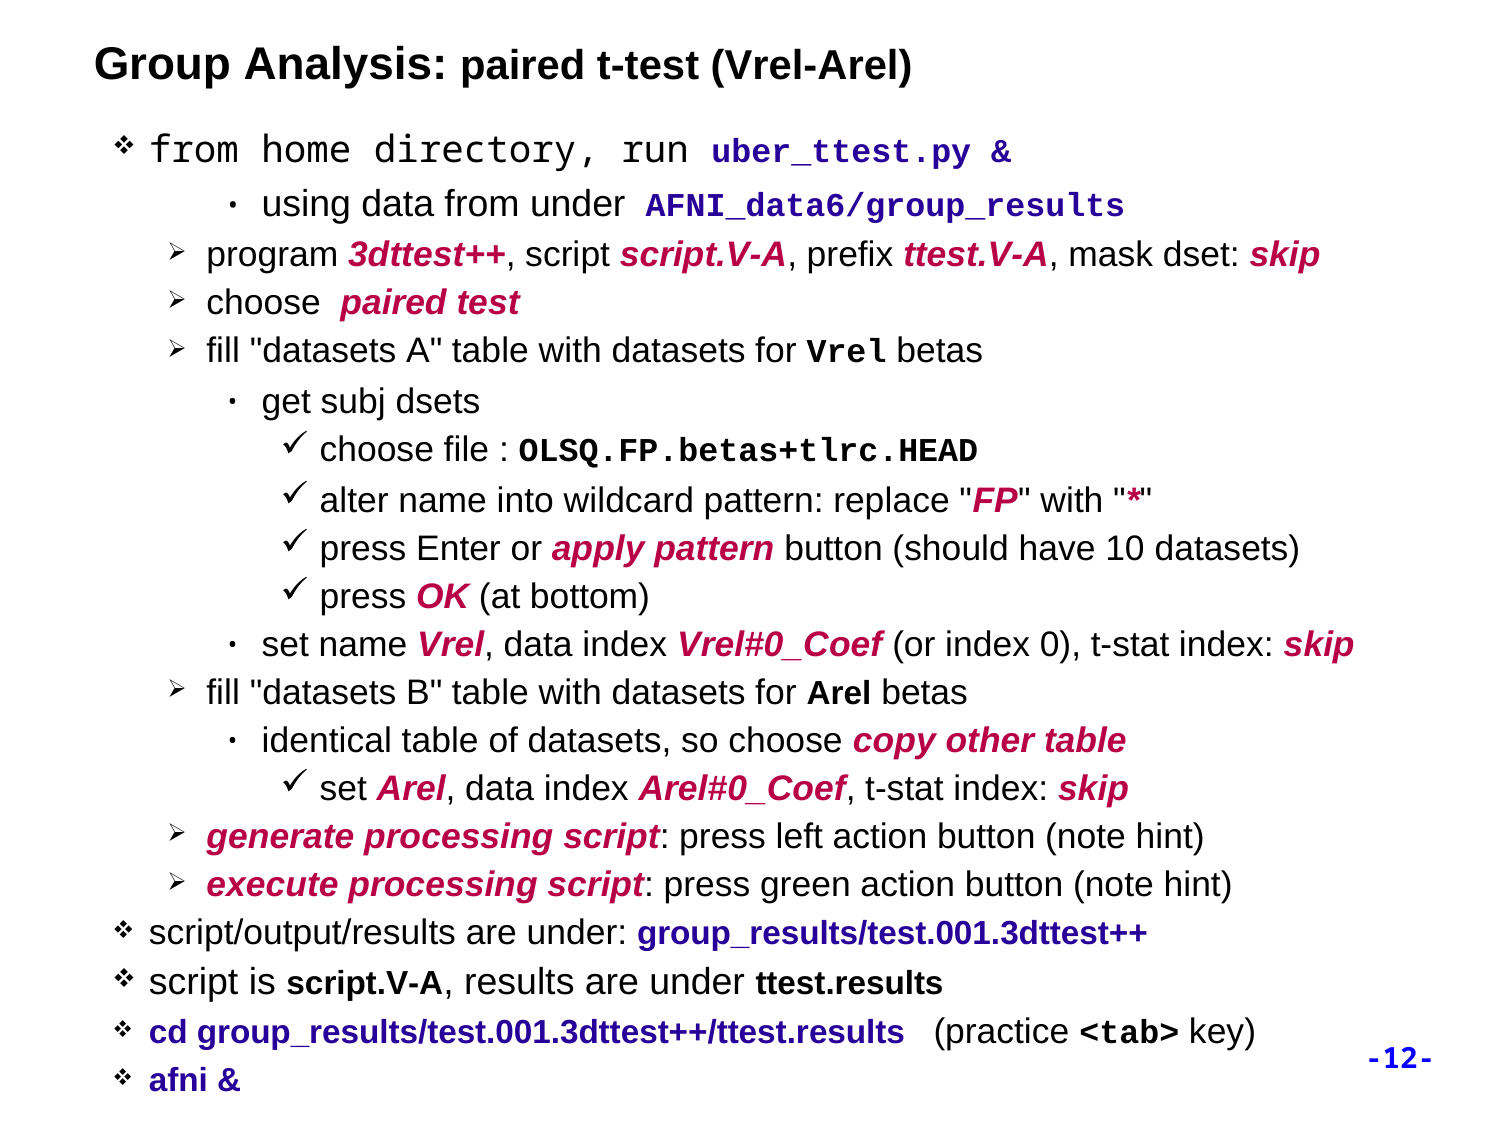

# Group Analysis: paired t-test (Vrel-Arel)
from home directory, run uber_ttest.py &
using data from under AFNI_data6/group_results
program 3dttest++, script script.V-A, prefix ttest.V-A, mask dset: skip
choose paired test
fill "datasets A" table with datasets for Vrel betas
get subj dsets
 choose file : OLSQ.FP.betas+tlrc.HEAD
 alter name into wildcard pattern: replace "FP" with "*"
 press Enter or apply pattern button (should have 10 datasets)
 press OK (at bottom)
set name Vrel, data index Vrel#0_Coef (or index 0), t-stat index: skip
fill "datasets B" table with datasets for Arel betas
identical table of datasets, so choose copy other table
 set Arel, data index Arel#0_Coef, t-stat index: skip
generate processing script: press left action button (note hint)
execute processing script: press green action button (note hint)
script/output/results are under: group_results/test.001.3dttest++
script is script.V-A, results are under ttest.results
cd group_results/test.001.3dttest++/ttest.results (practice <tab> key)
afni &